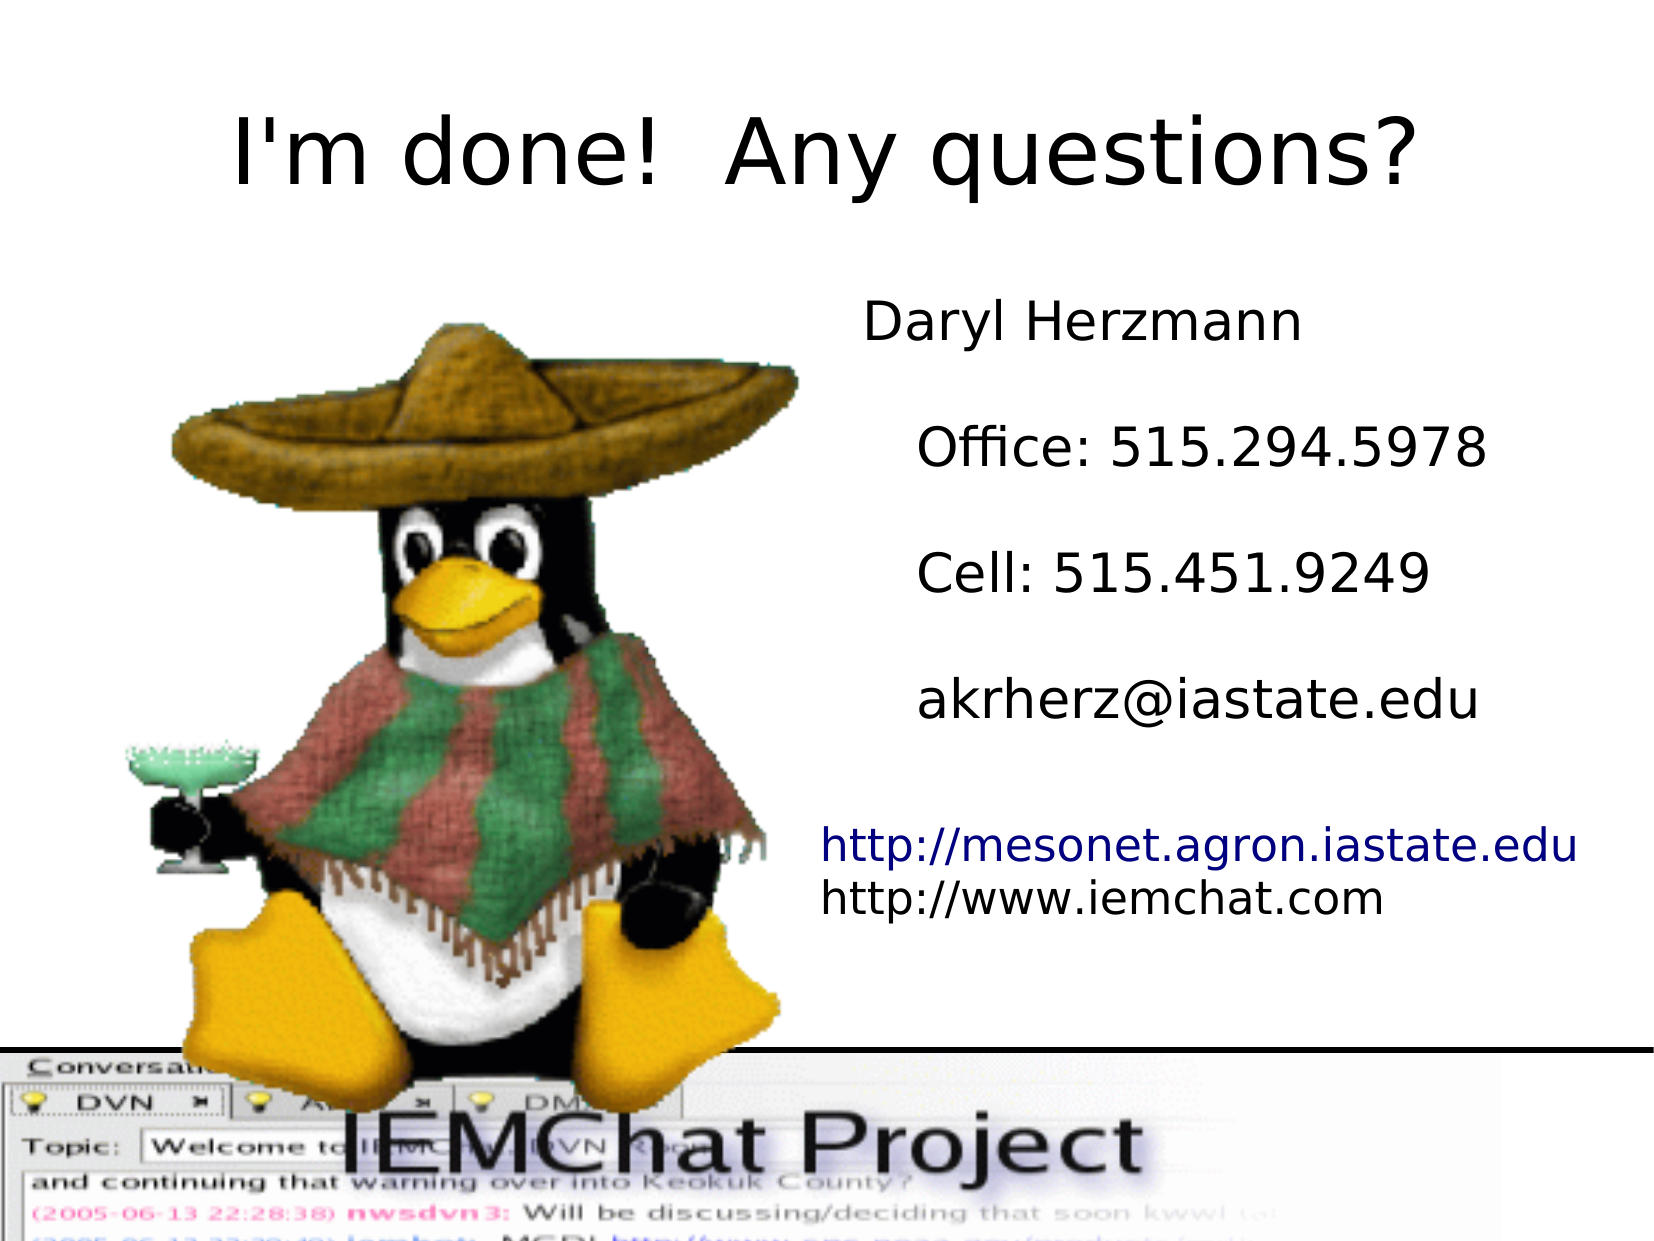

# I'm done! Any questions?
Daryl Herzmann
Office: 515.294.5978
Cell: 515.451.9249
akrherz@iastate.edu
http://mesonet.agron.iastate.edu
http://www.iemchat.com